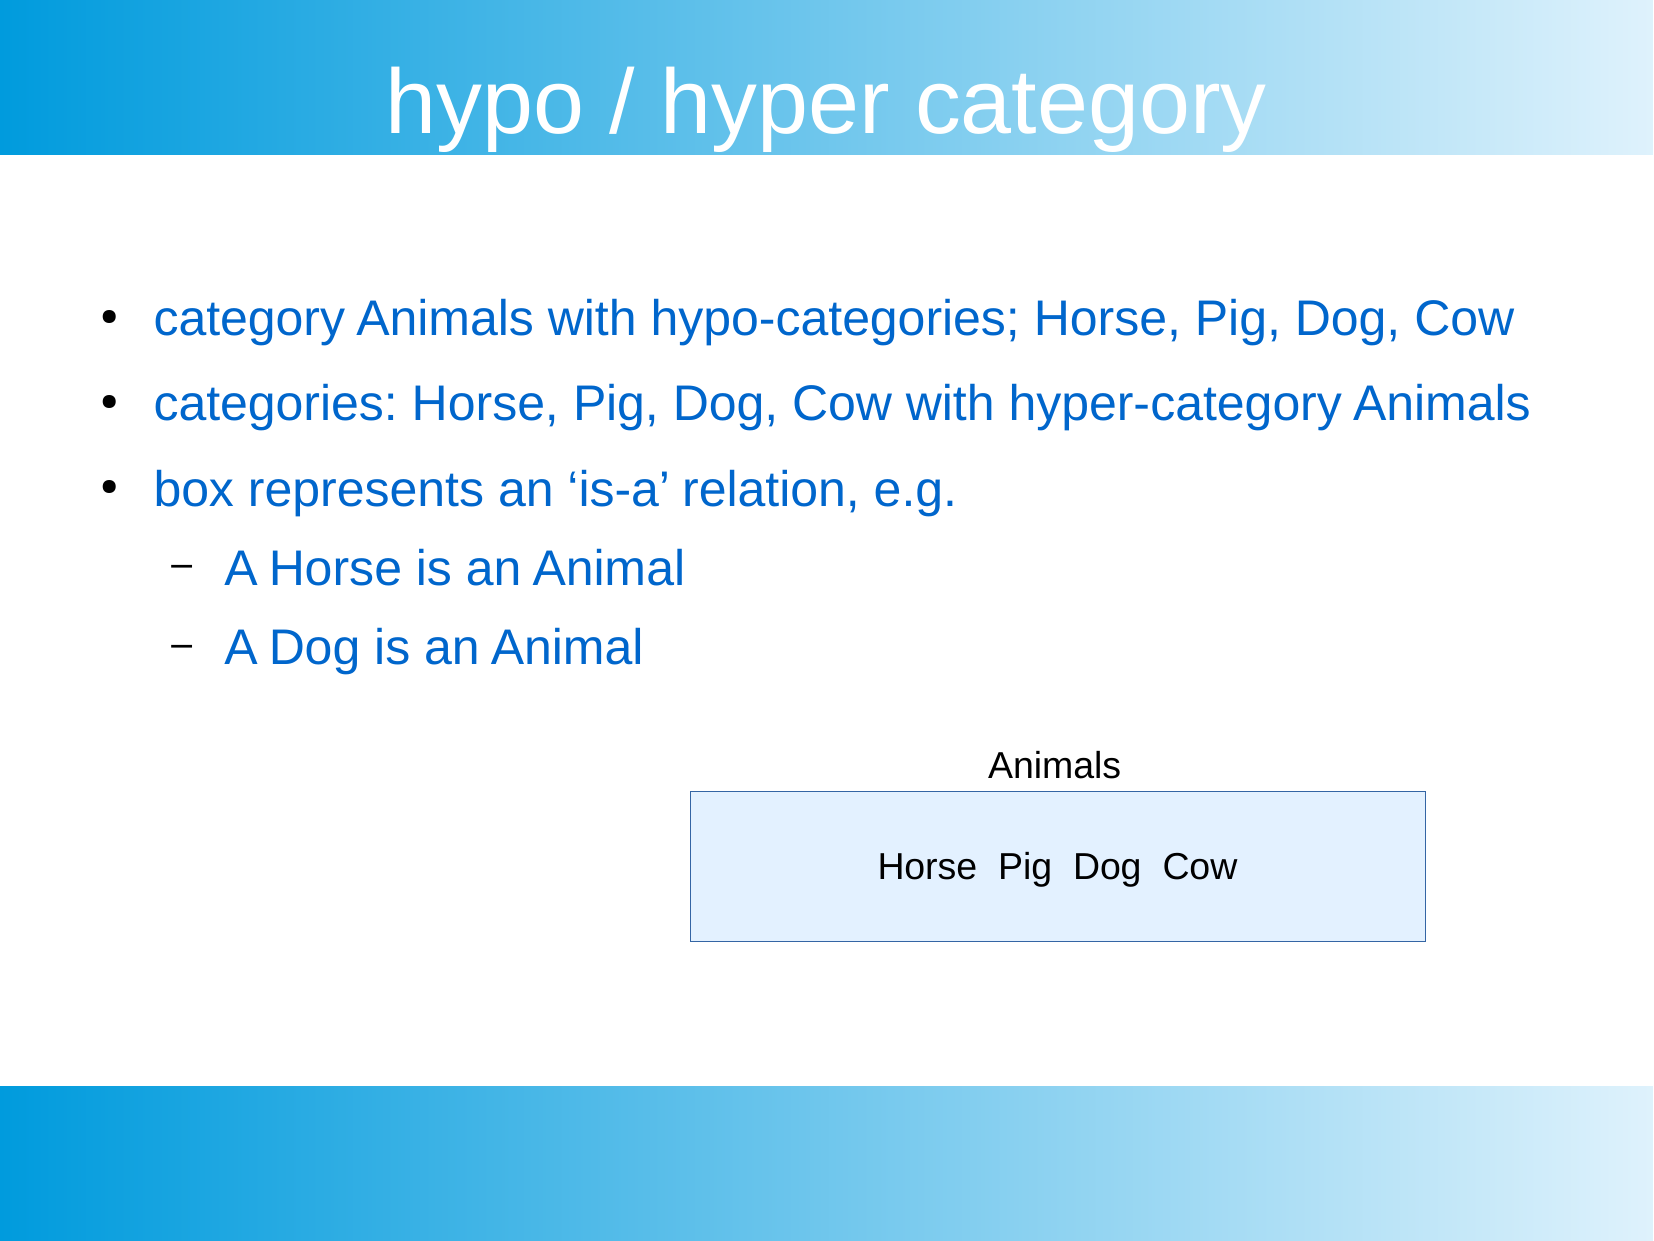

# hypo / hyper category
category Animals with hypo-categories; Horse, Pig, Dog, Cow
categories: Horse, Pig, Dog, Cow with hyper-category Animals
box represents an ‘is-a’ relation, e.g.
A Horse is an Animal
A Dog is an Animal
Animals
Horse Pig Dog Cow